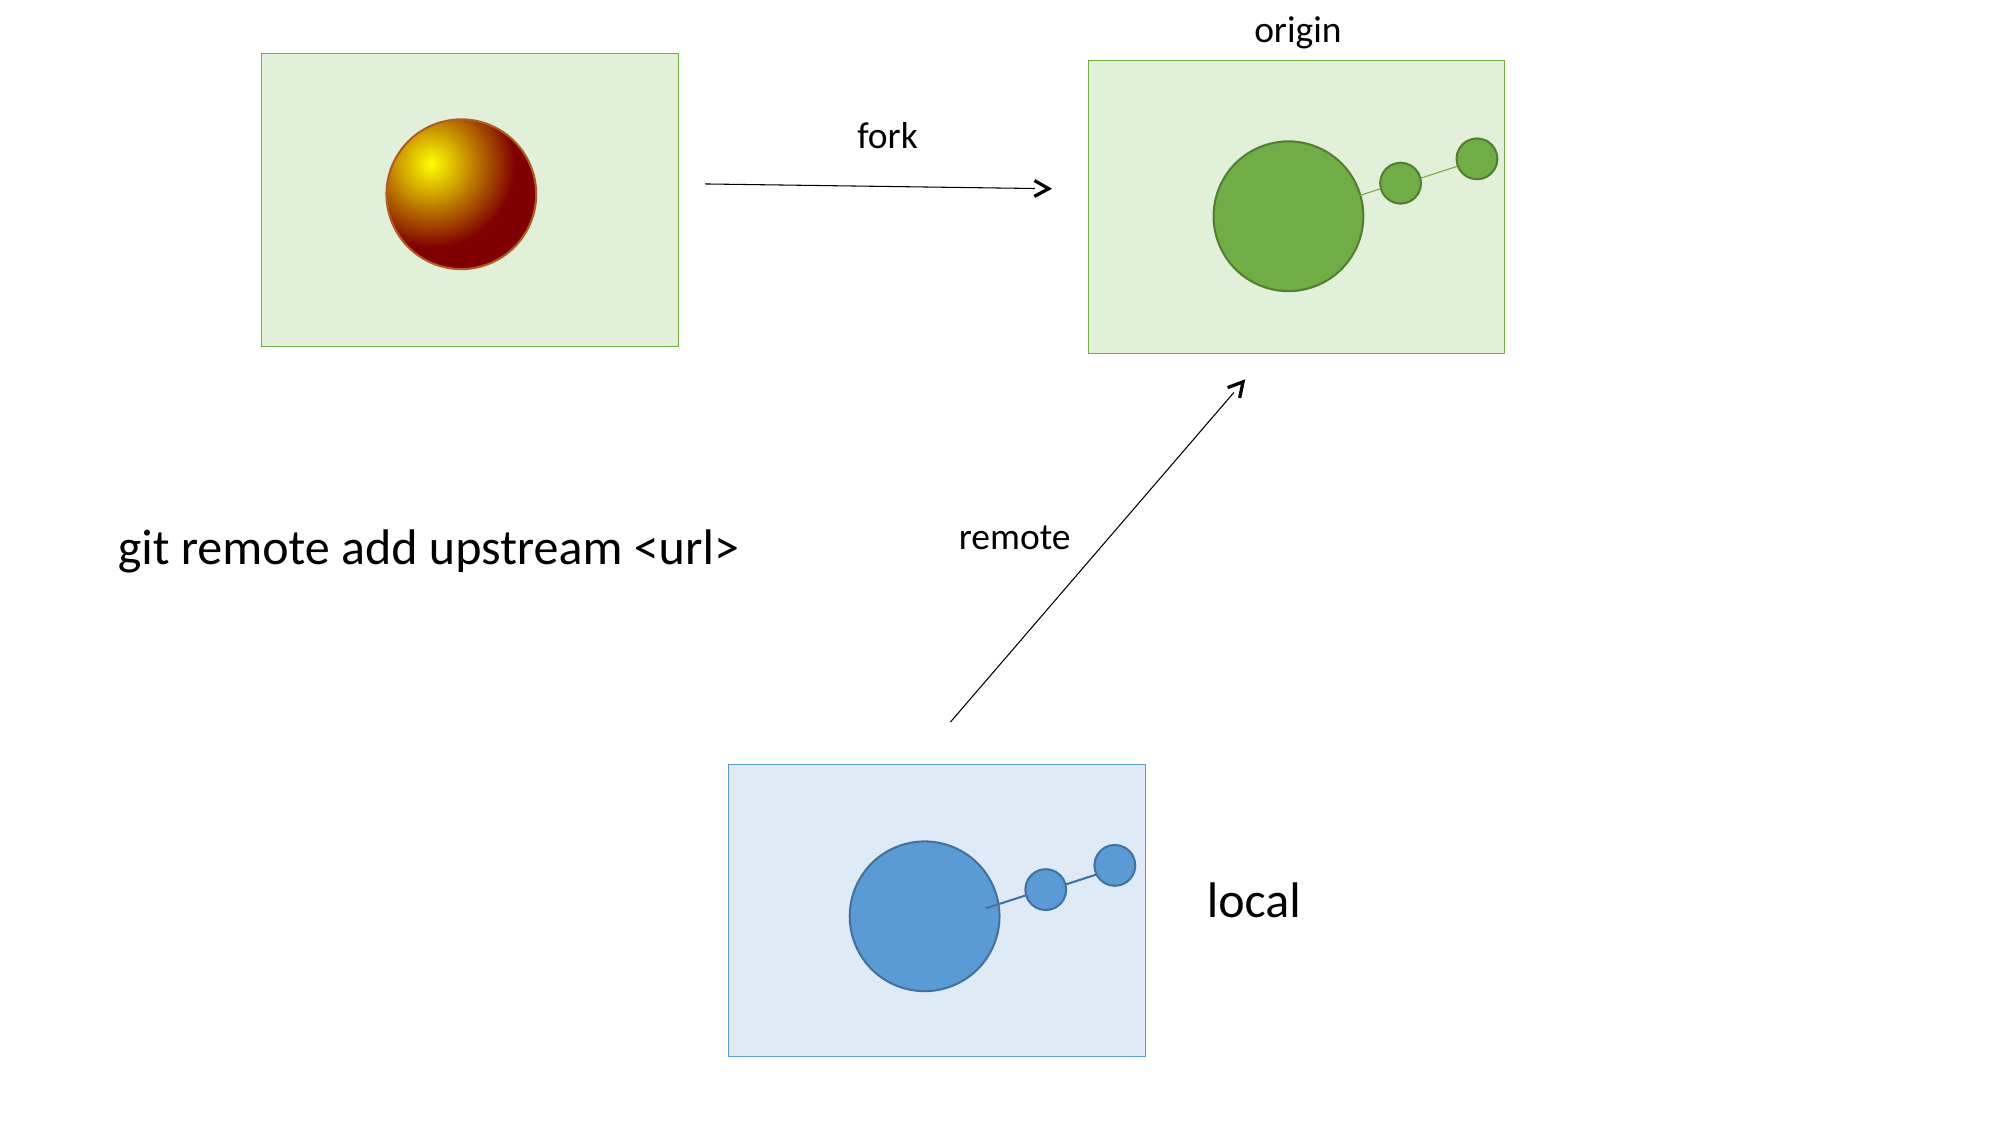

origin
fork
remote
git remote add upstream <url>
local